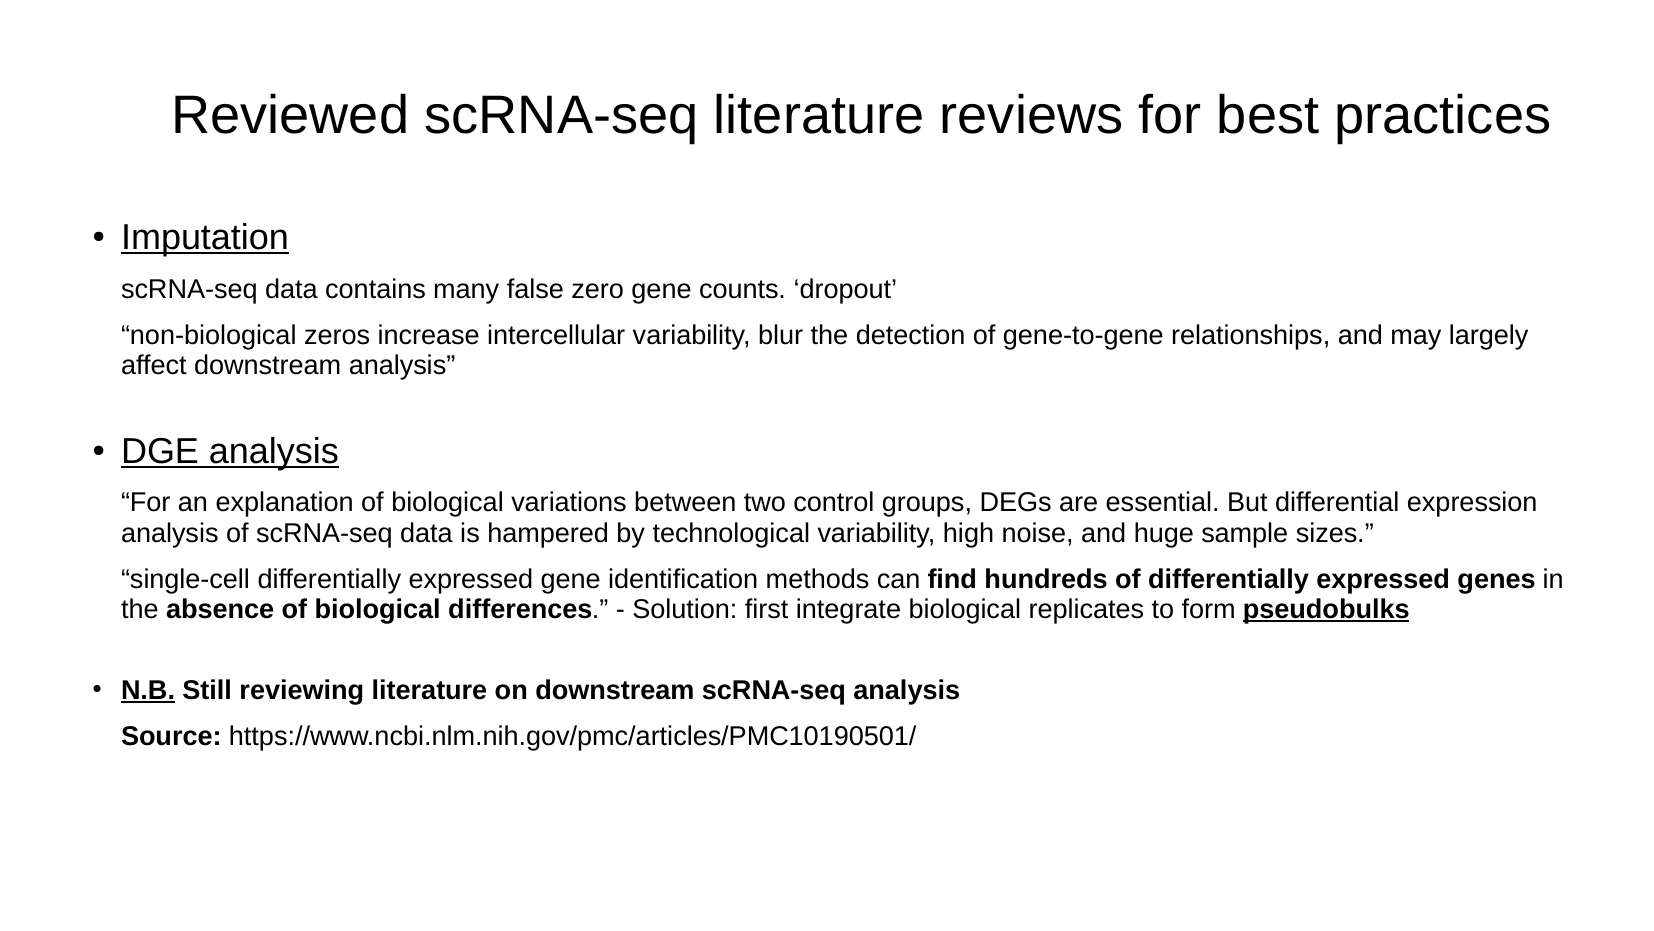

# Reviewed scRNA-seq literature reviews for best practices
Imputation
scRNA-seq data contains many false zero gene counts. ‘dropout’
“non‐biological zeros increase intercellular variability, blur the detection of gene‐to‐gene relationships, and may largely affect downstream analysis”
DGE analysis
“For an explanation of biological variations between two control groups, DEGs are essential. But differential expression analysis of scRNA‐seq data is hampered by technological variability, high noise, and huge sample sizes.”
“single‐cell differentially expressed gene identification methods can find hundreds of differentially expressed genes in the absence of biological differences.” - Solution: first integrate biological replicates to form pseudobulks
N.B. Still reviewing literature on downstream scRNA-seq analysis
Source: https://www.ncbi.nlm.nih.gov/pmc/articles/PMC10190501/